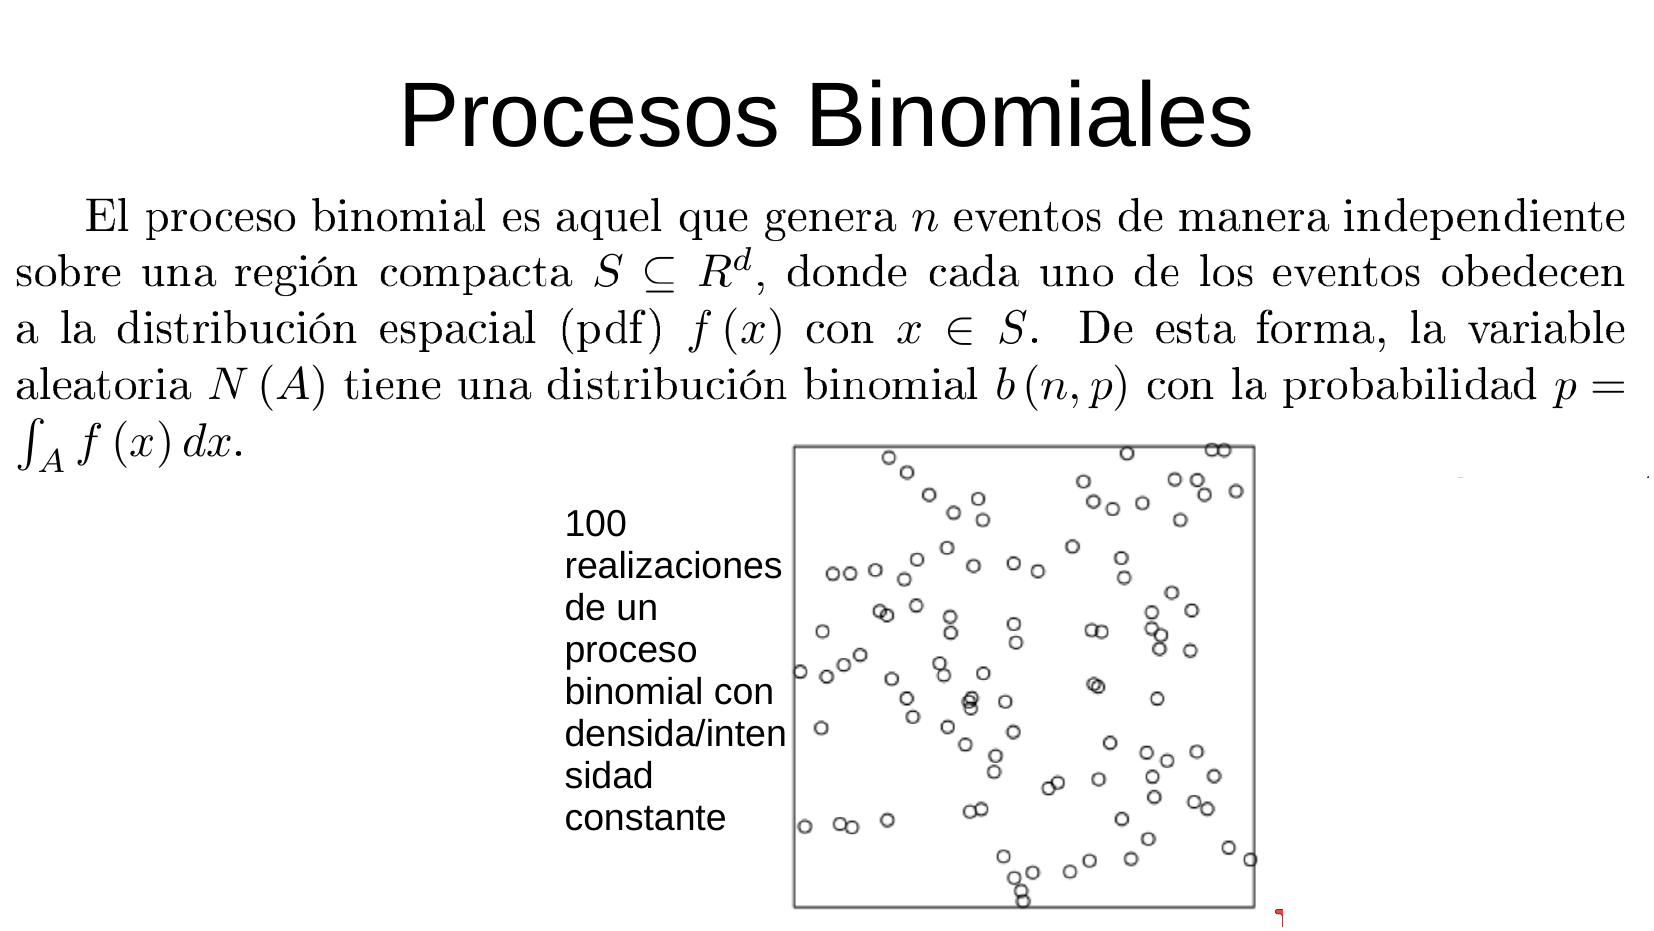

# Procesos Binomiales
100 realizaciones de un proceso binomial con densida/intensidad constante